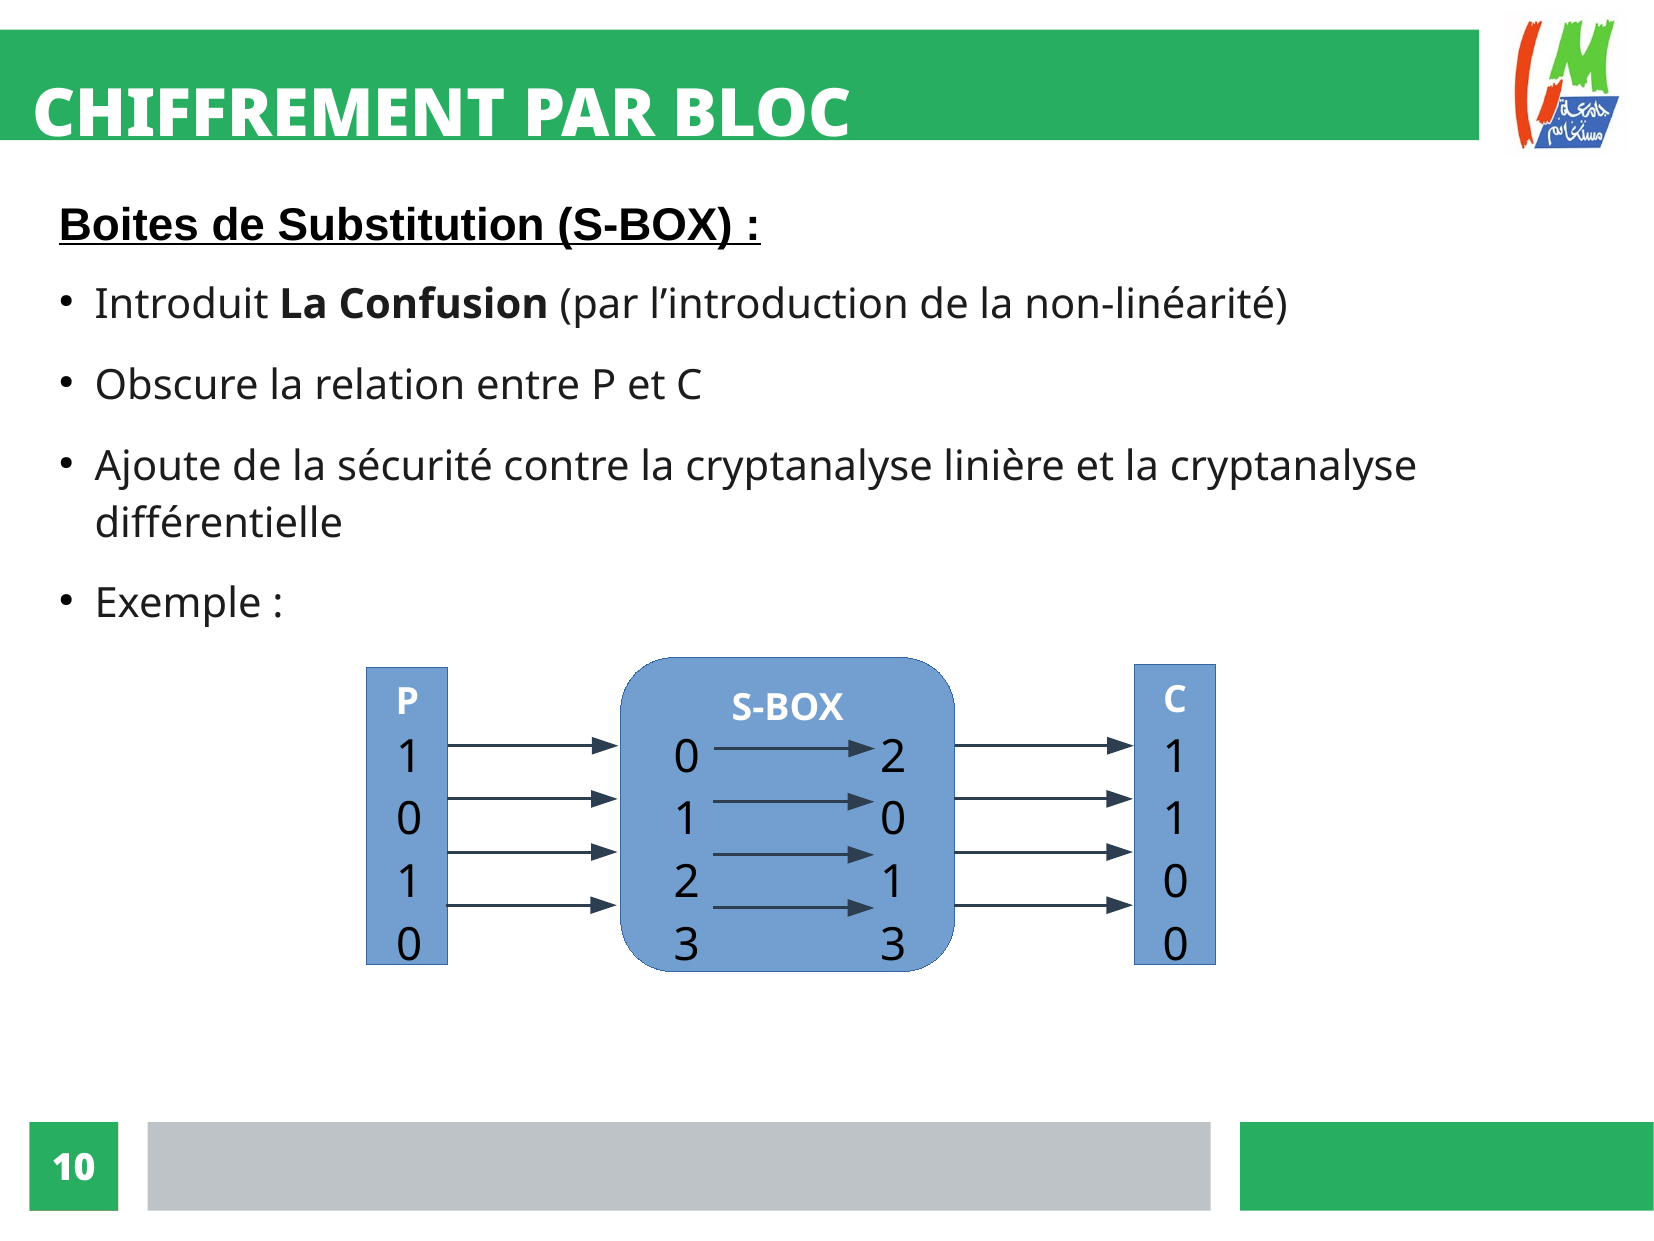

# CHIFFREMENT PAR BLOC
Boites de Substitution (S-BOX) :
Introduit La Confusion (par l’introduction de la non-linéarité)
Obscure la relation entre P et C
Ajoute de la sécurité contre la cryptanalyse linière et la cryptanalyse différentielle
Exemple :
S-BOX
C
P
1010
1100
0123
2013
10